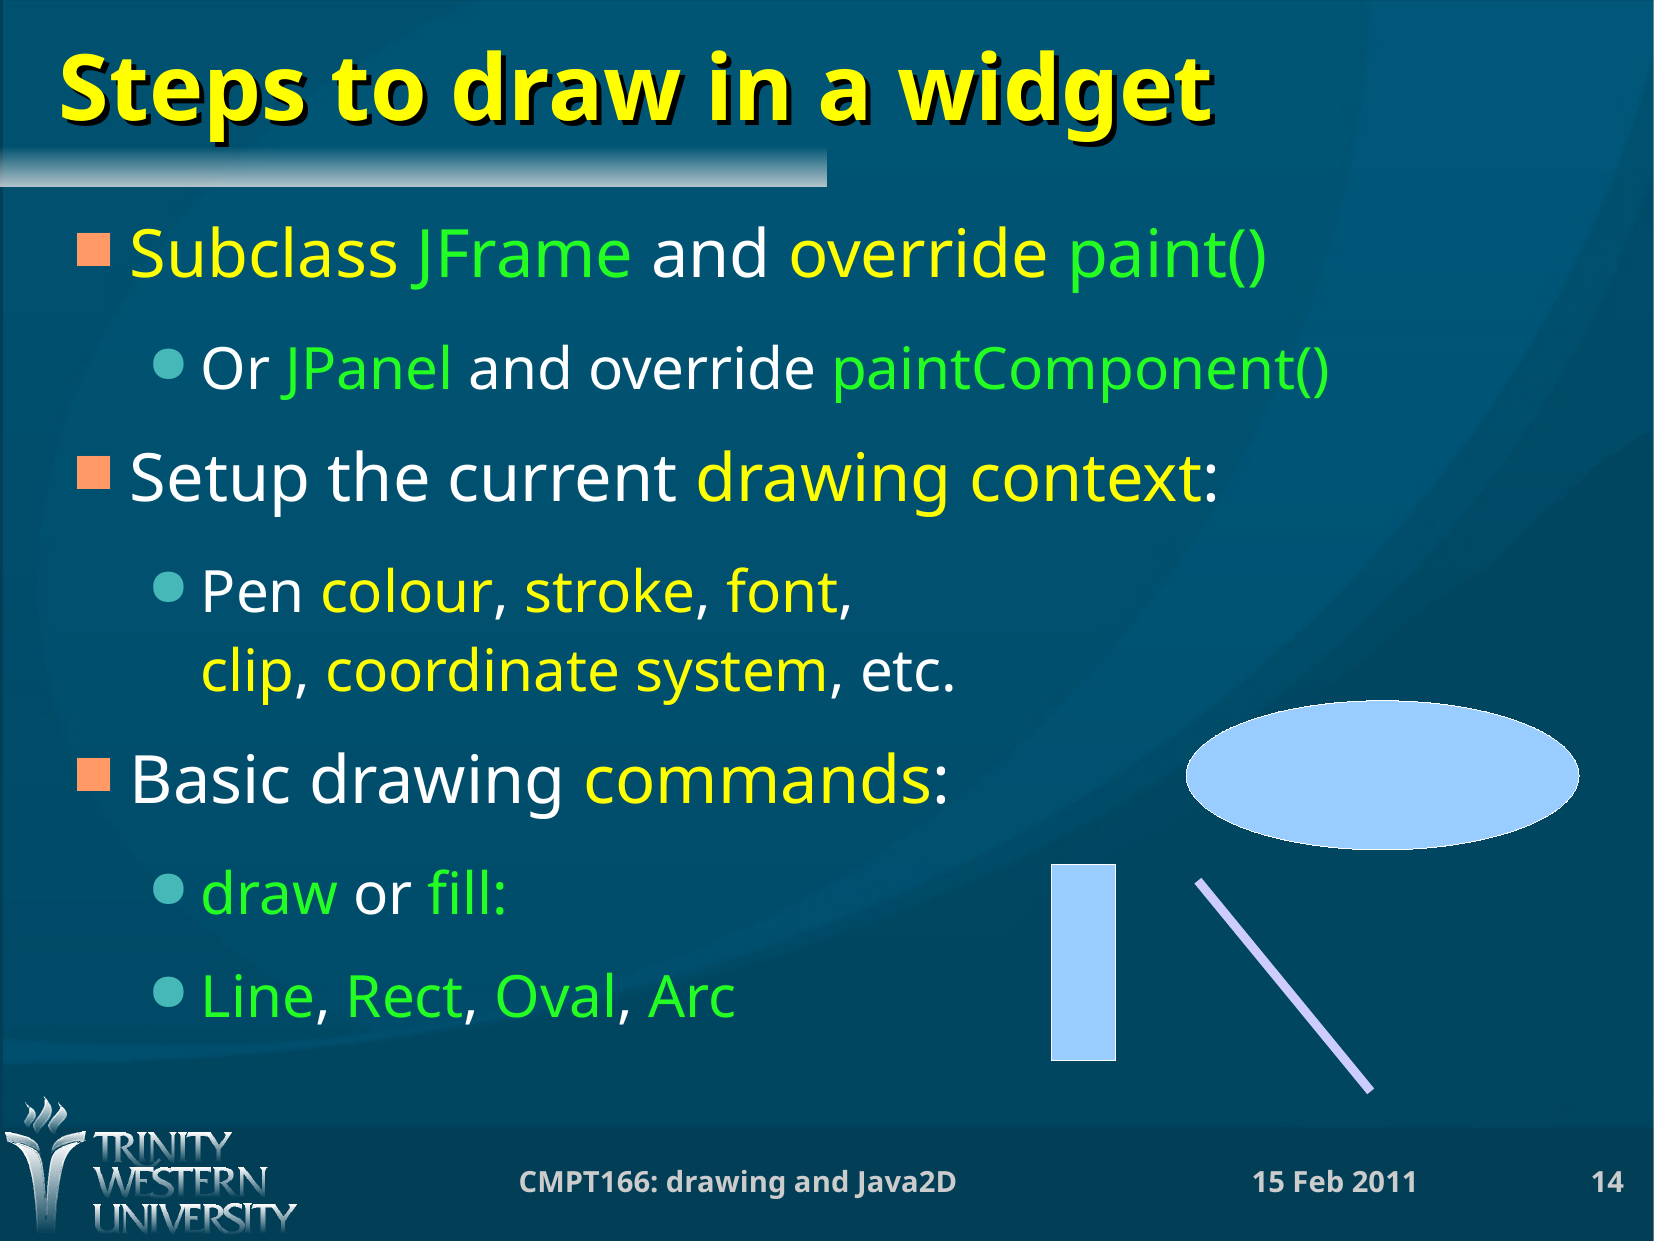

# Steps to draw in a widget
Subclass JFrame and override paint()
Or JPanel and override paintComponent()
Setup the current drawing context:
Pen colour, stroke, font,
clip, coordinate system, etc.
Basic drawing commands:
draw or fill:
Line, Rect, Oval, Arc
CMPT166: drawing and Java2D
15 Feb 2011
14